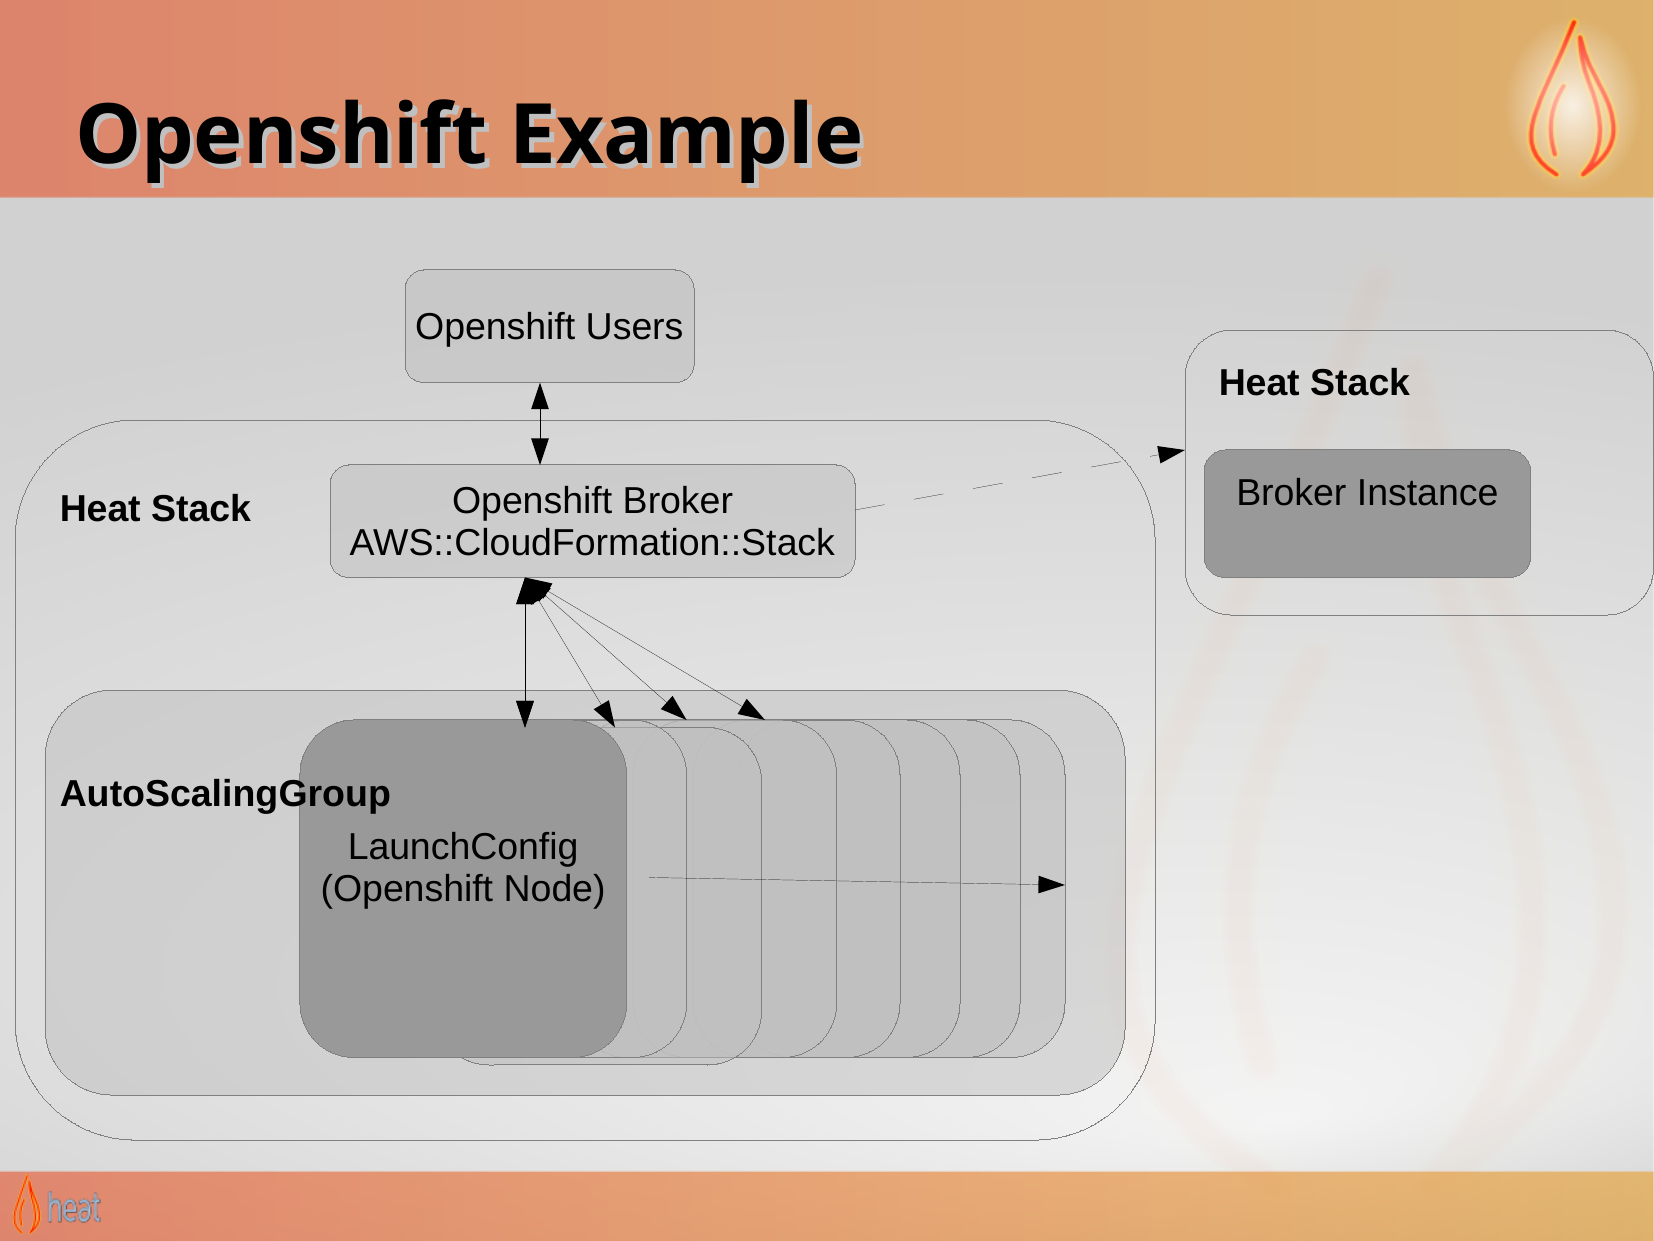

# Openshift Example
Openshift Users
Heat Stack
Broker Instance
Openshift Broker
AWS::CloudFormation::Stack
Heat Stack
LaunchConfig
(Openshift Node)
AutoScalingGroup